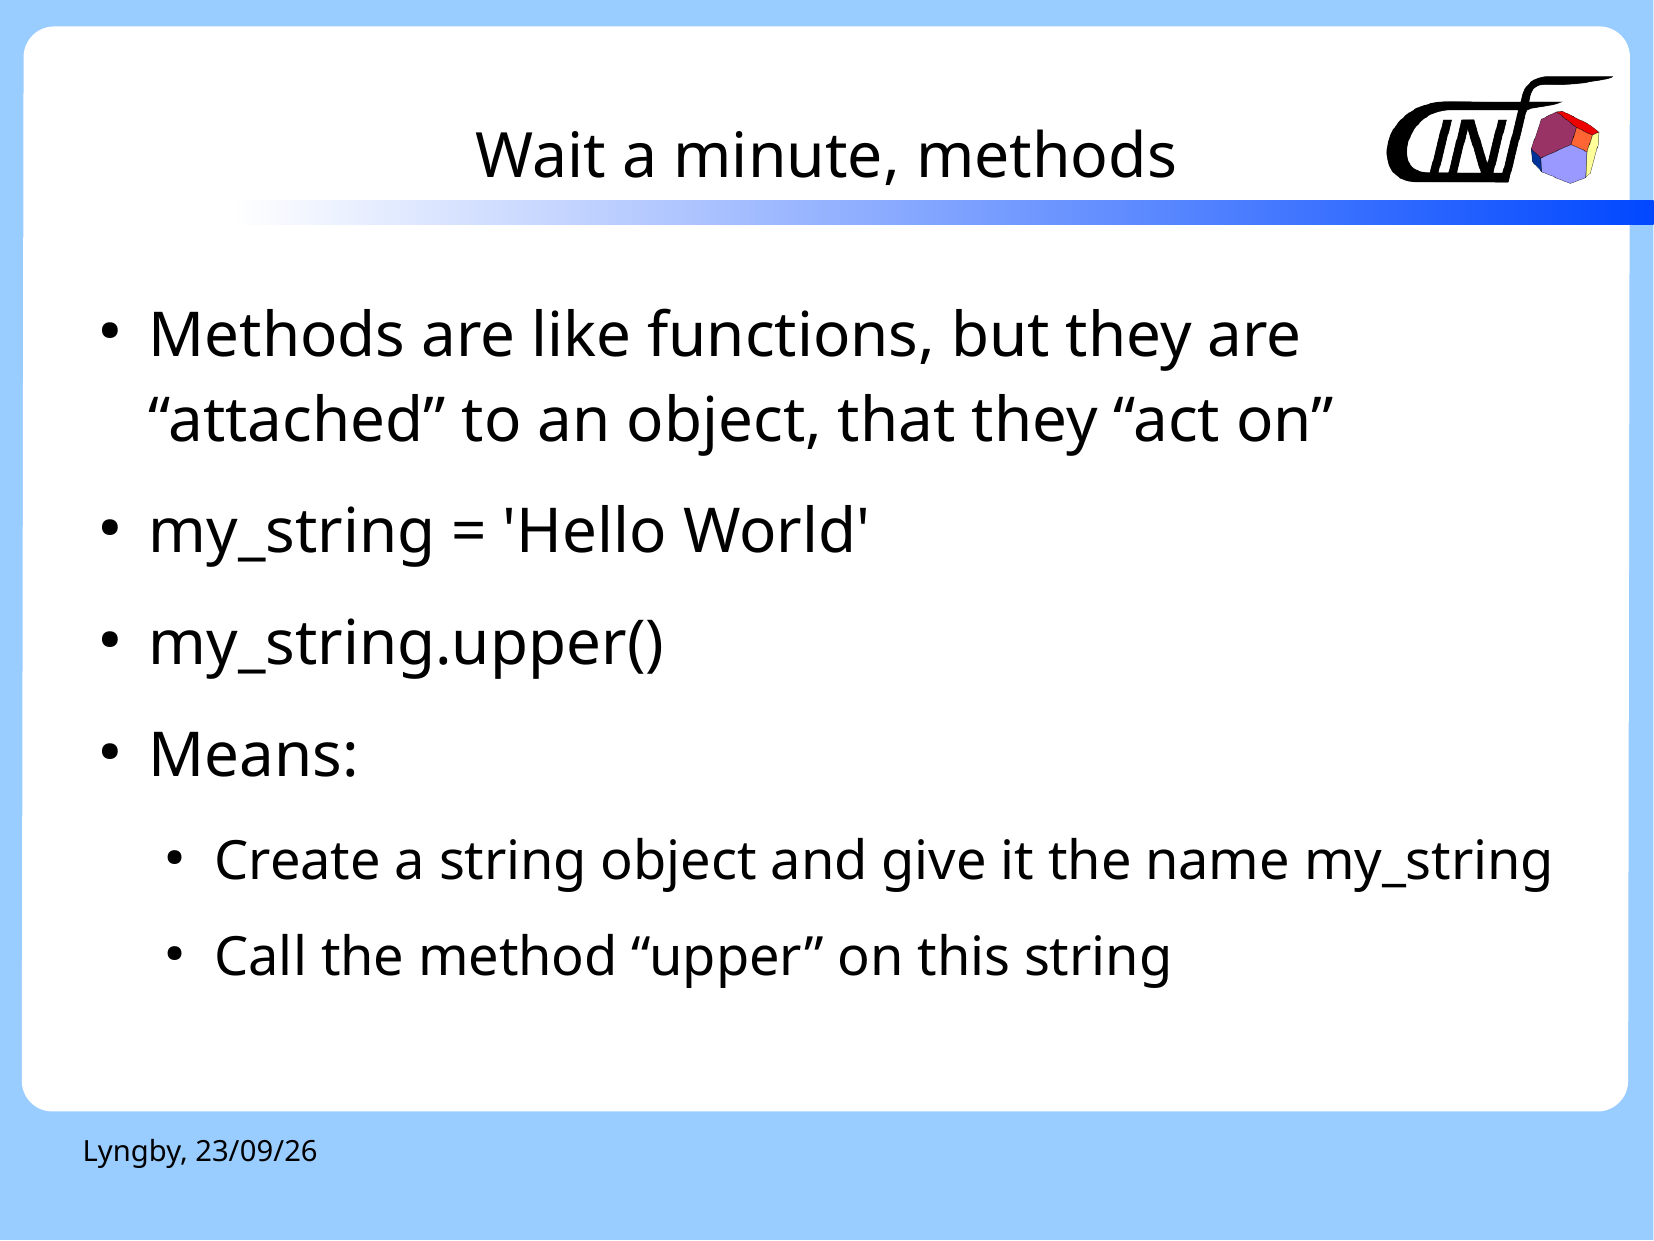

# Wait a minute, methods
Methods are like functions, but they are “attached” to an object, that they “act on”
my_string = 'Hello World'
my_string.upper()
Means:
Create a string object and give it the name my_string
Call the method “upper” on this string